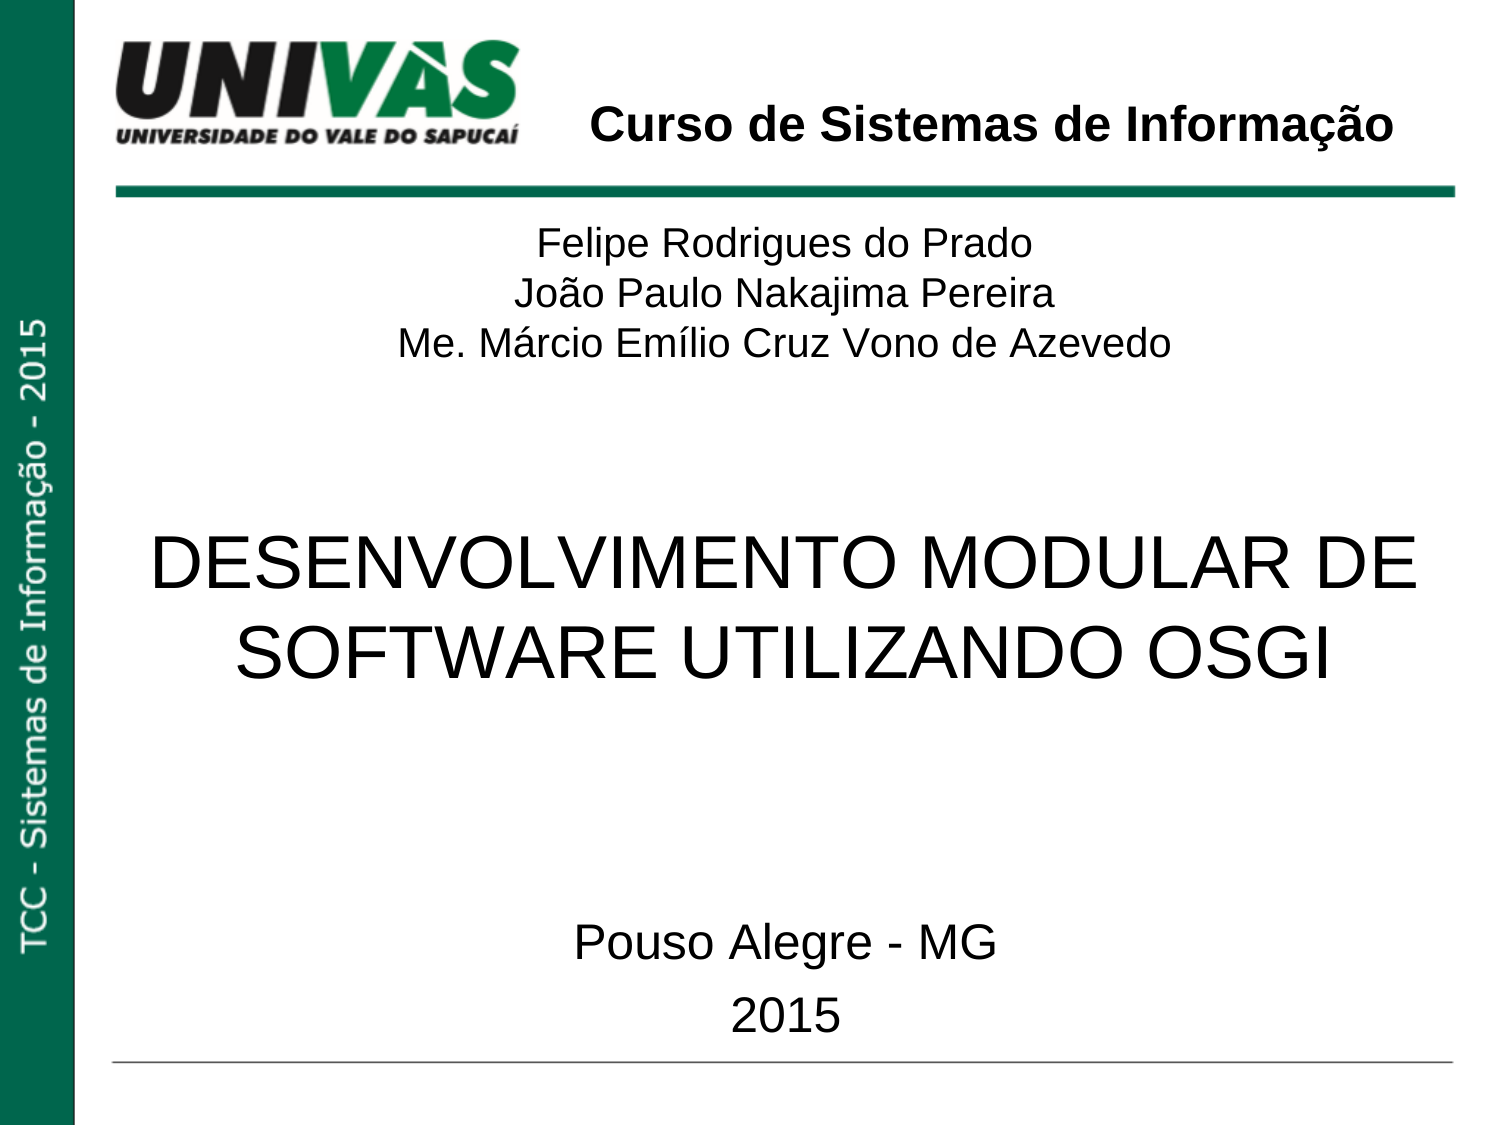

# Curso de Sistemas de Informação
Felipe Rodrigues do Prado
João Paulo Nakajima Pereira
Me. Márcio Emílio Cruz Vono de Azevedo
DESENVOLVIMENTO MODULAR DE SOFTWARE UTILIZANDO OSGI
Pouso Alegre - MG
2015